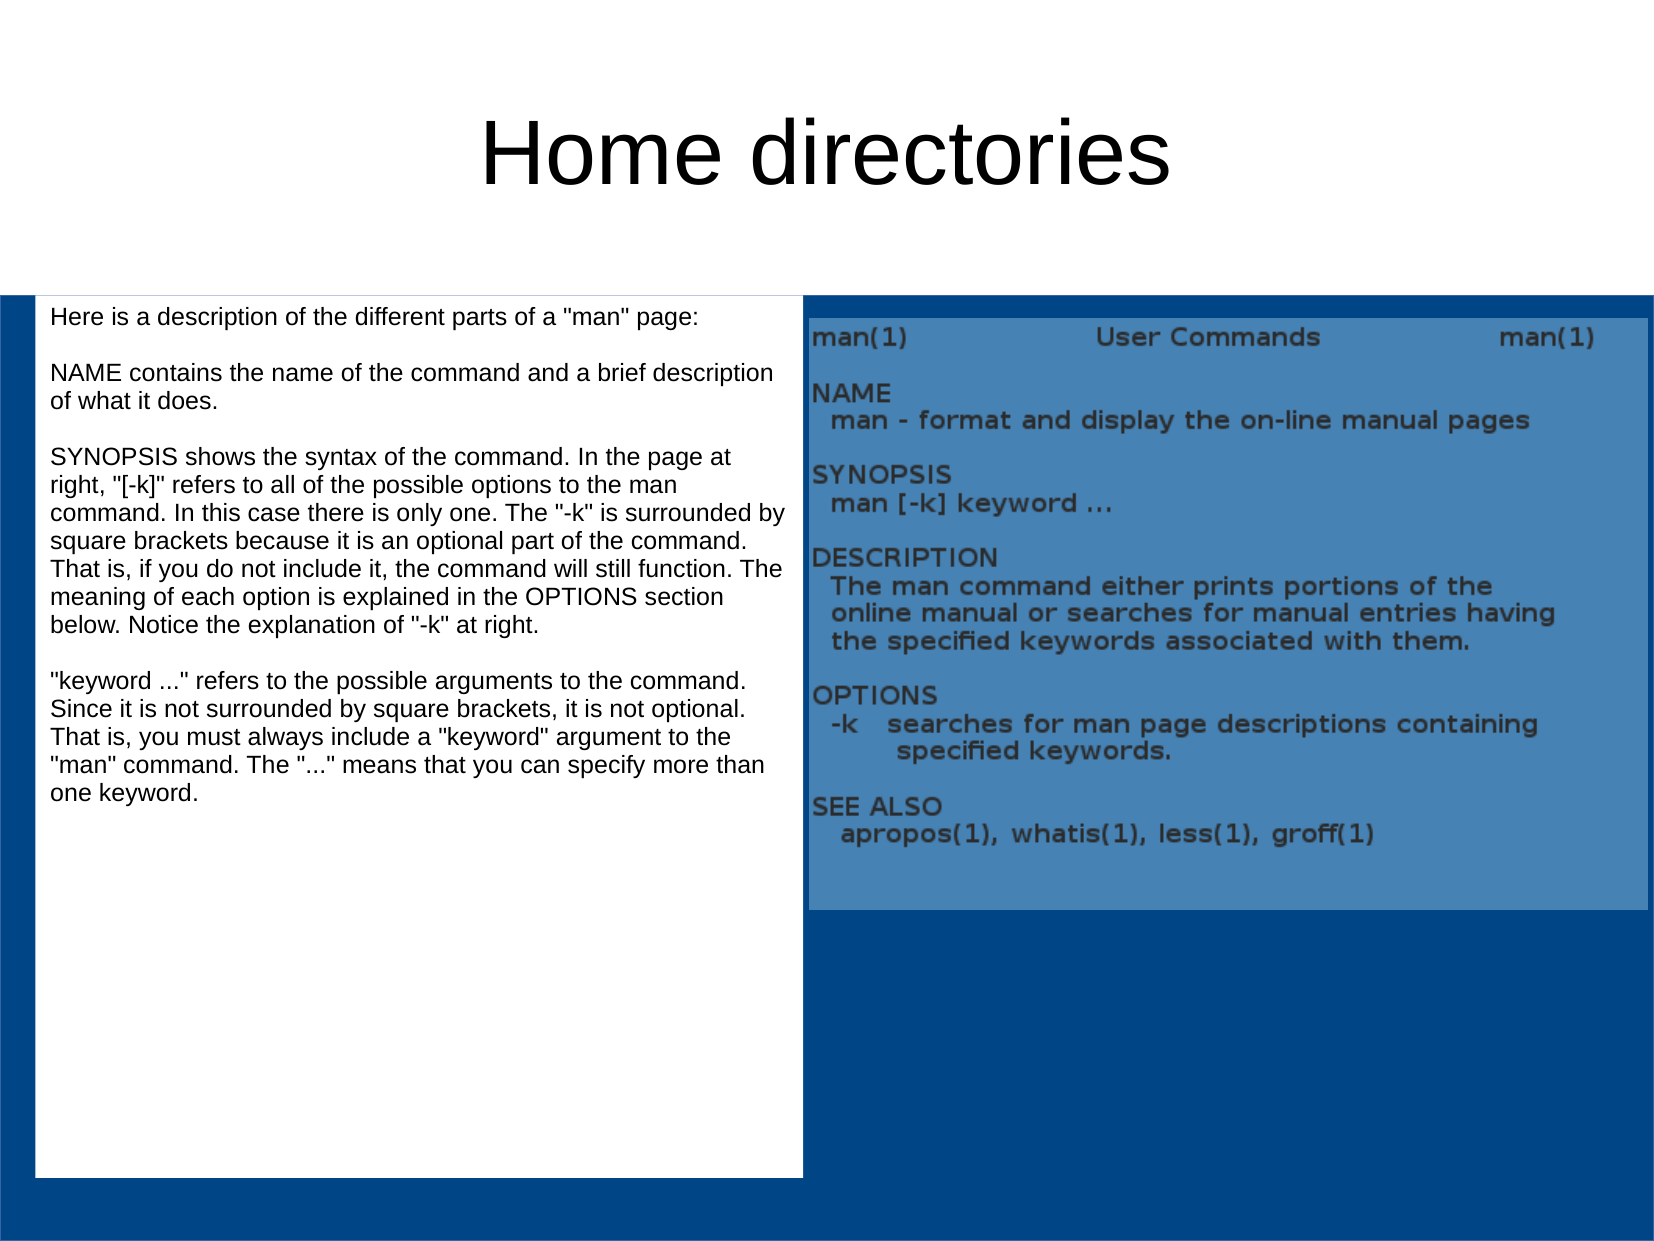

# Home directories
Here is a description of the different parts of a "man" page:
NAME contains the name of the command and a brief description of what it does.
SYNOPSIS shows the syntax of the command. In the page at right, "[-k]" refers to all of the possible options to the man command. In this case there is only one. The "-k" is surrounded by square brackets because it is an optional part of the command. That is, if you do not include it, the command will still function. The meaning of each option is explained in the OPTIONS section below. Notice the explanation of "-k" at right.
"keyword ..." refers to the possible arguments to the command. Since it is not surrounded by square brackets, it is not optional. That is, you must always include a "keyword" argument to the "man" command. The "..." means that you can specify more than one keyword.